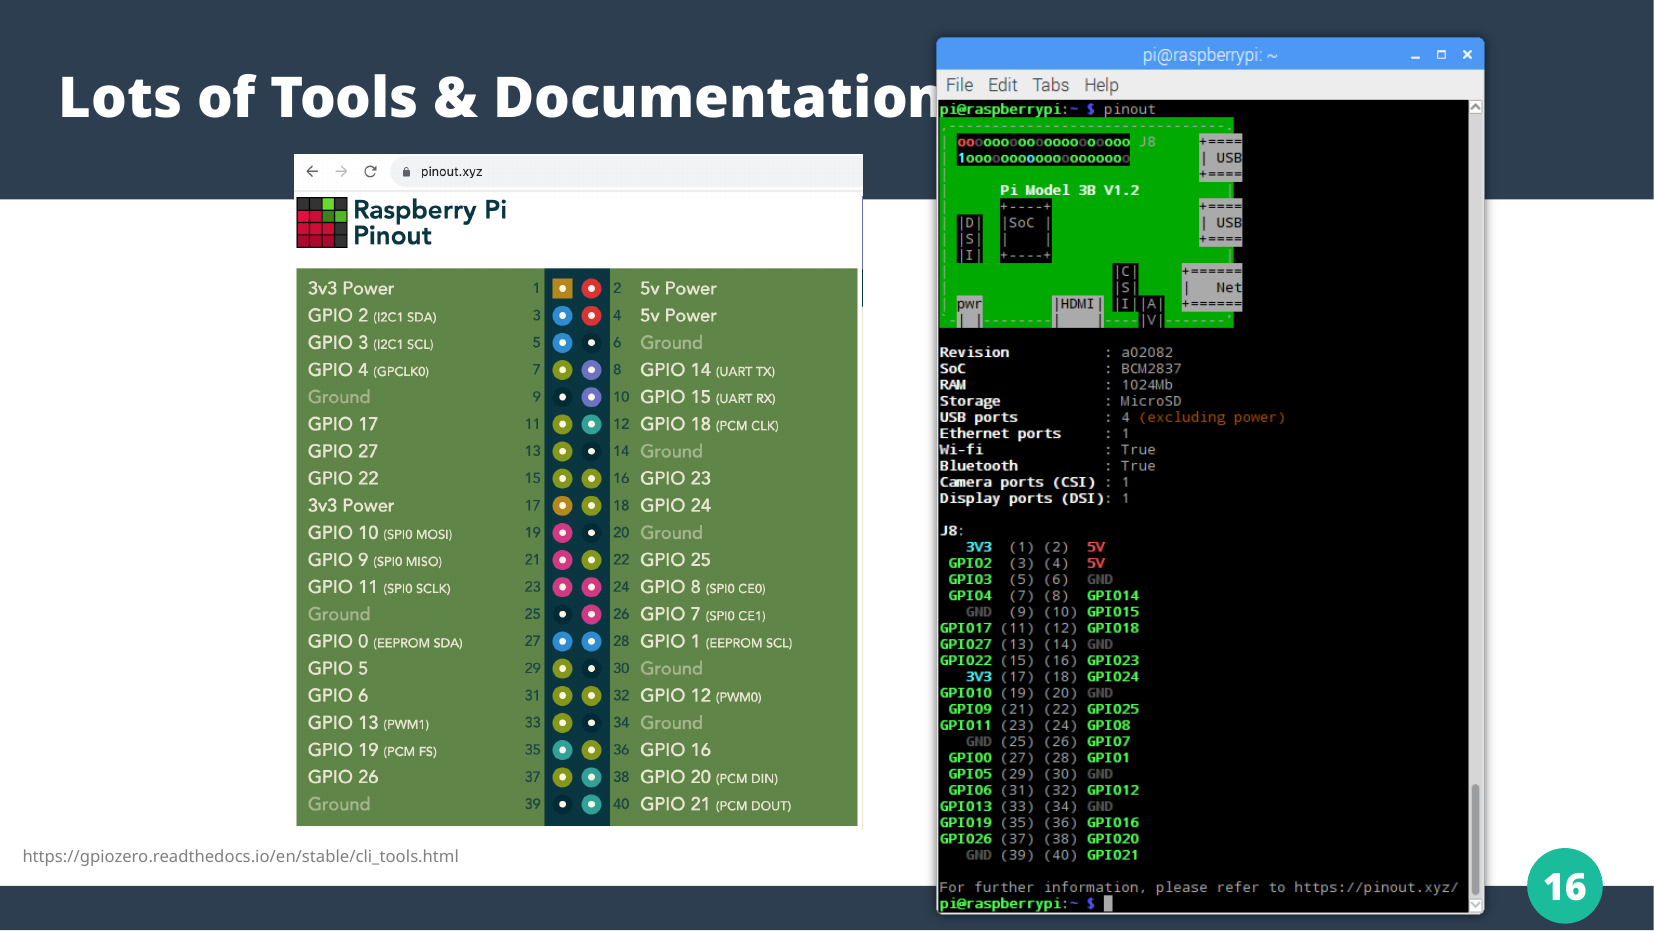

# Lots of Tools & Documentation
https://gpiozero.readthedocs.io/en/stable/cli_tools.html